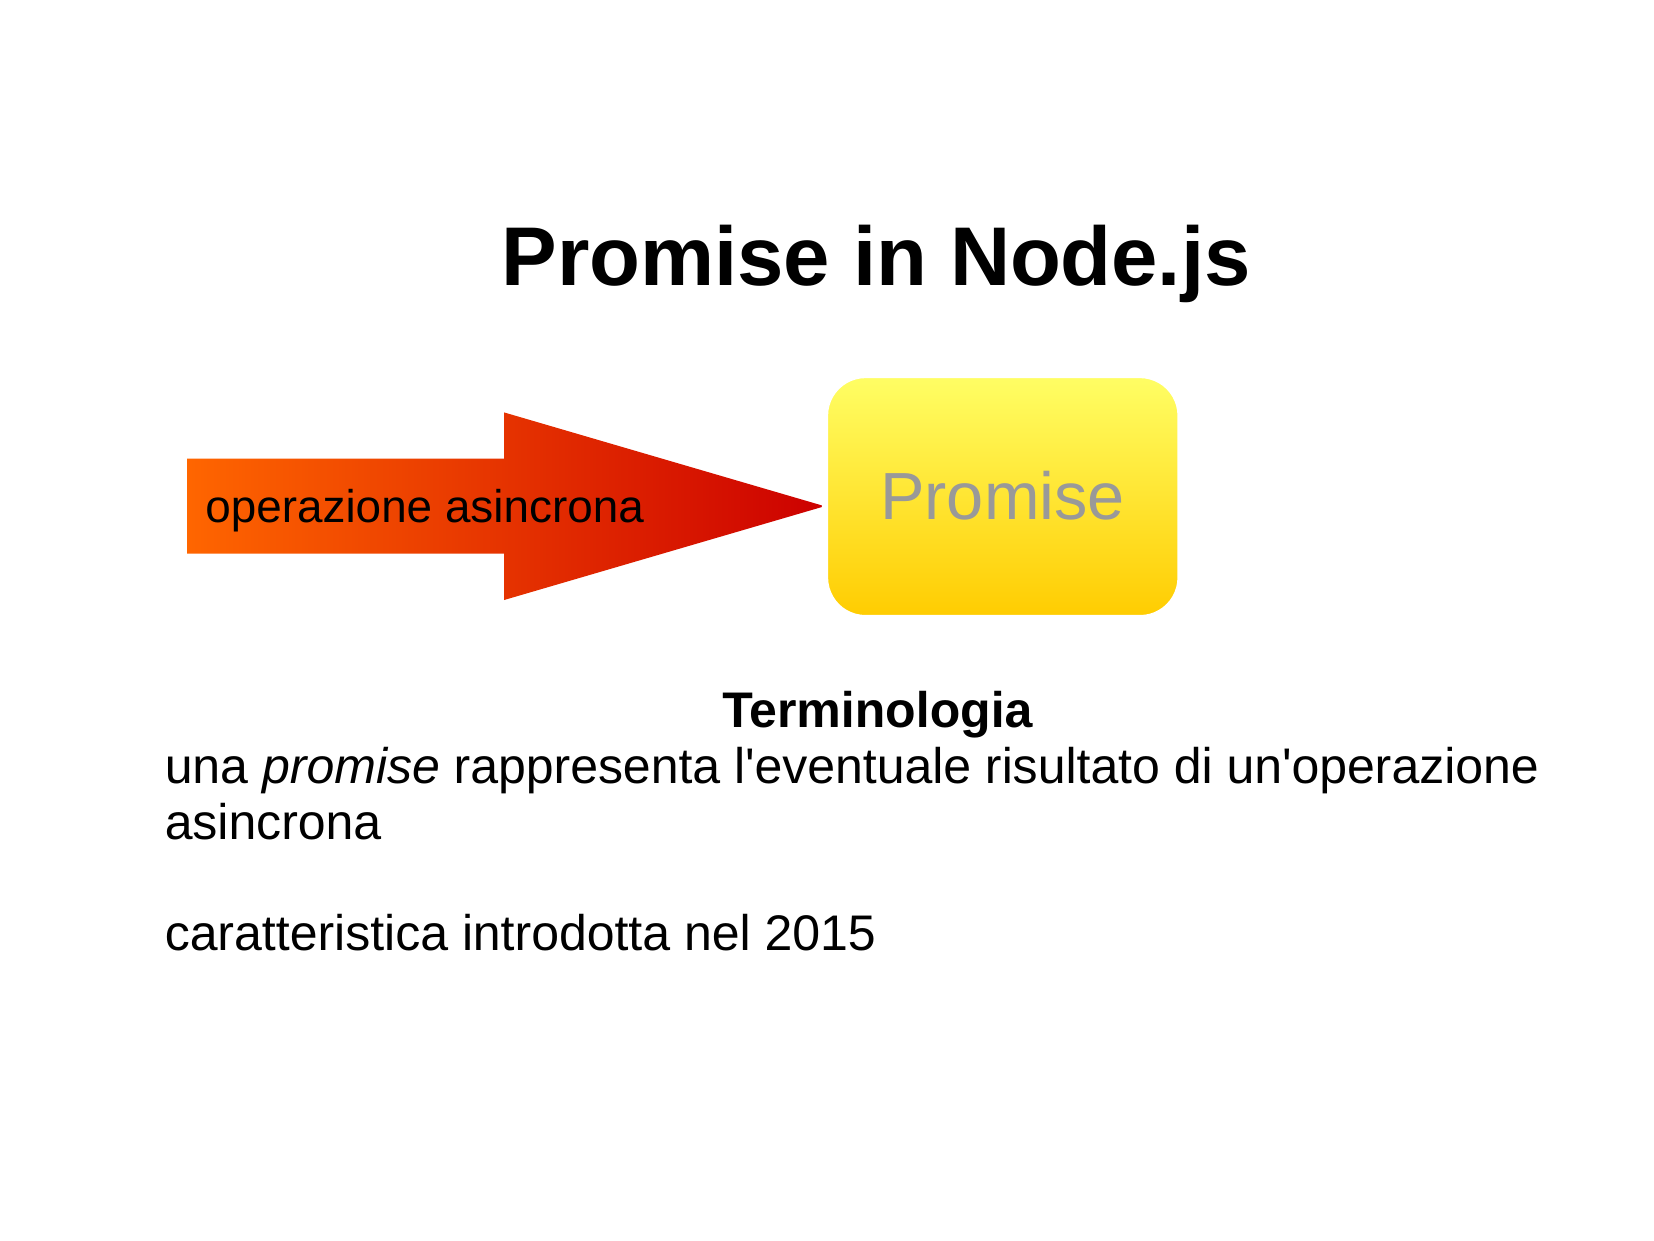

Promise in Node.js
Promise
operazione asincrona
Terminologia
una promise rappresenta l'eventuale risultato di un'operazione asincrona
caratteristica introdotta nel 2015